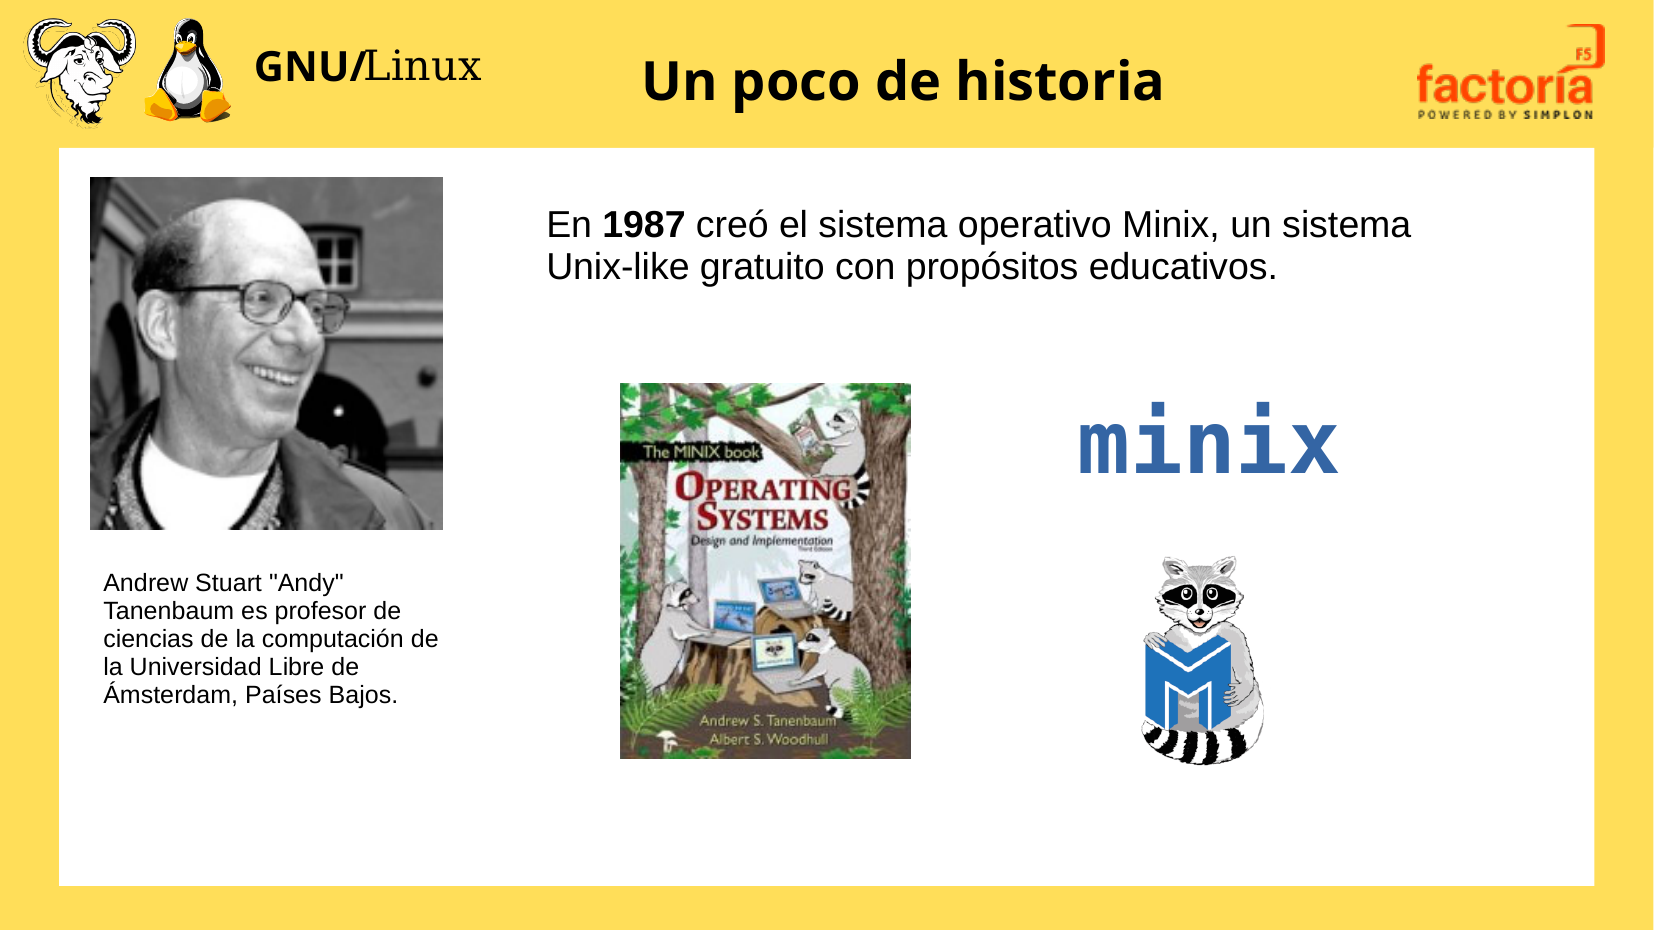

GNU/
Un poco de historia
# Linux
En 1987 creó el sistema operativo Minix, un sistema Unix-like gratuito con propósitos educativos.
minix
Andrew Stuart "Andy" Tanenbaum es profesor de ciencias de la computación de la Universidad Libre de Ámsterdam, Países Bajos.